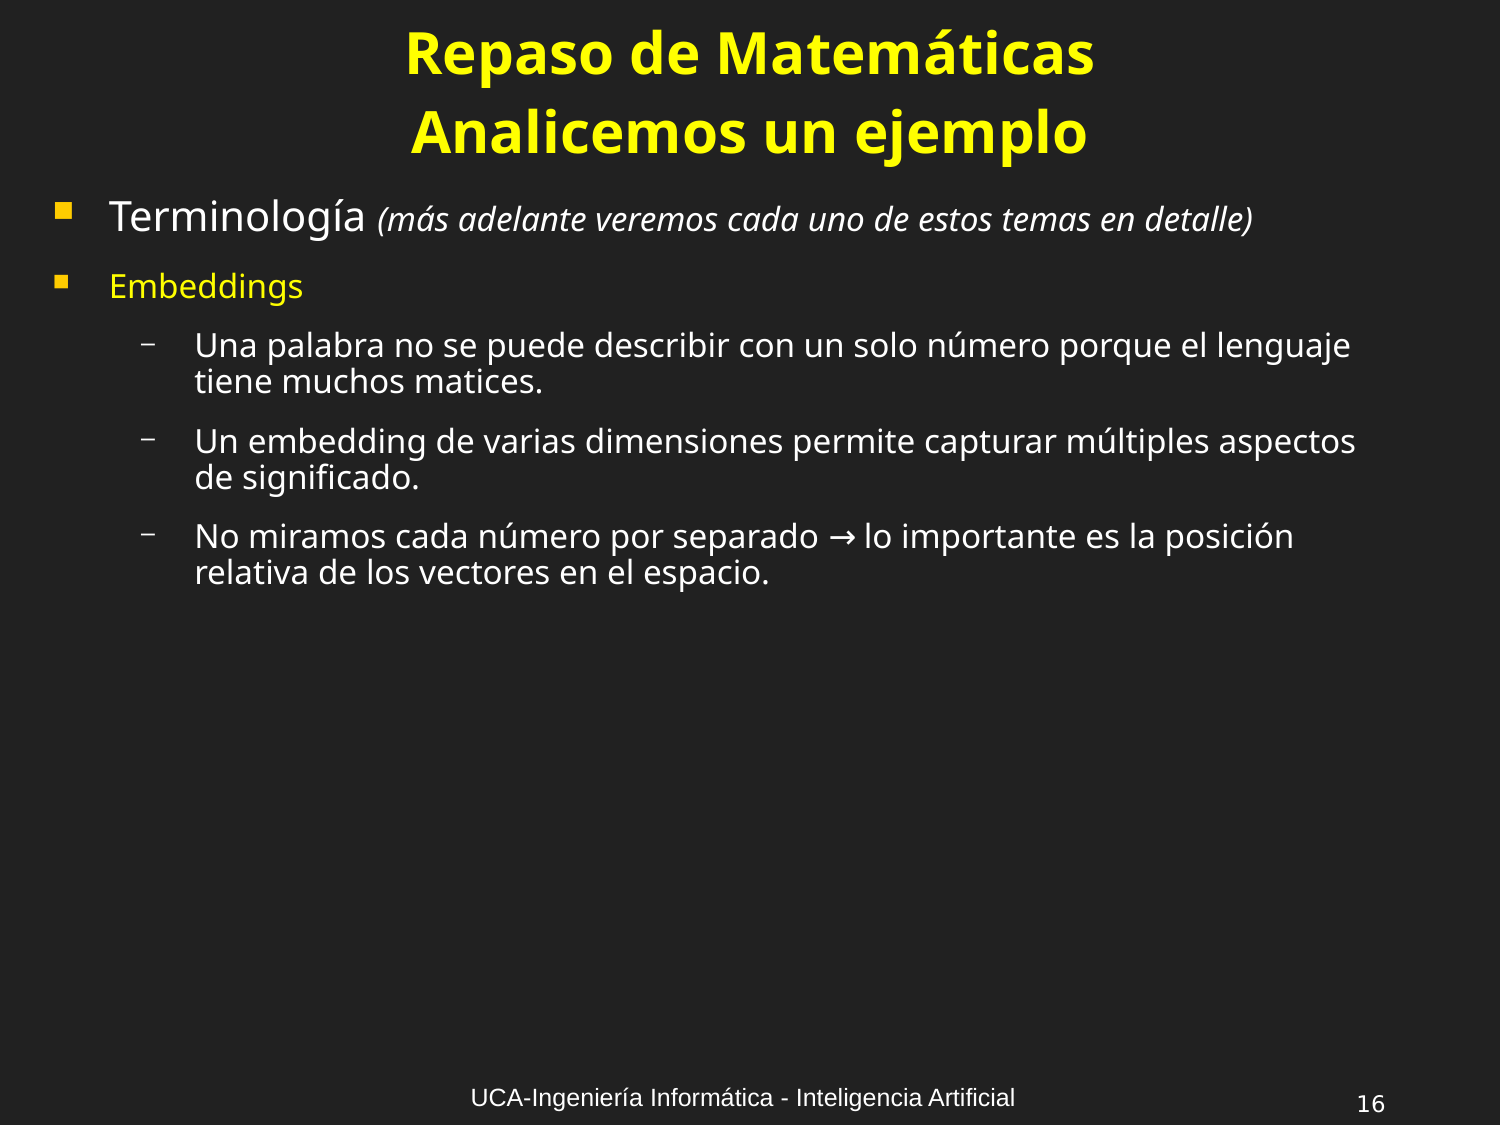

# Repaso de Matemáticas Analicemos un ejemplo
Terminología (más adelante veremos cada uno de estos temas en detalle)
Embeddings
Una palabra no se puede describir con un solo número porque el lenguaje tiene muchos matices.
Un embedding de varias dimensiones permite capturar múltiples aspectos de significado.
No miramos cada número por separado → lo importante es la posición relativa de los vectores en el espacio.